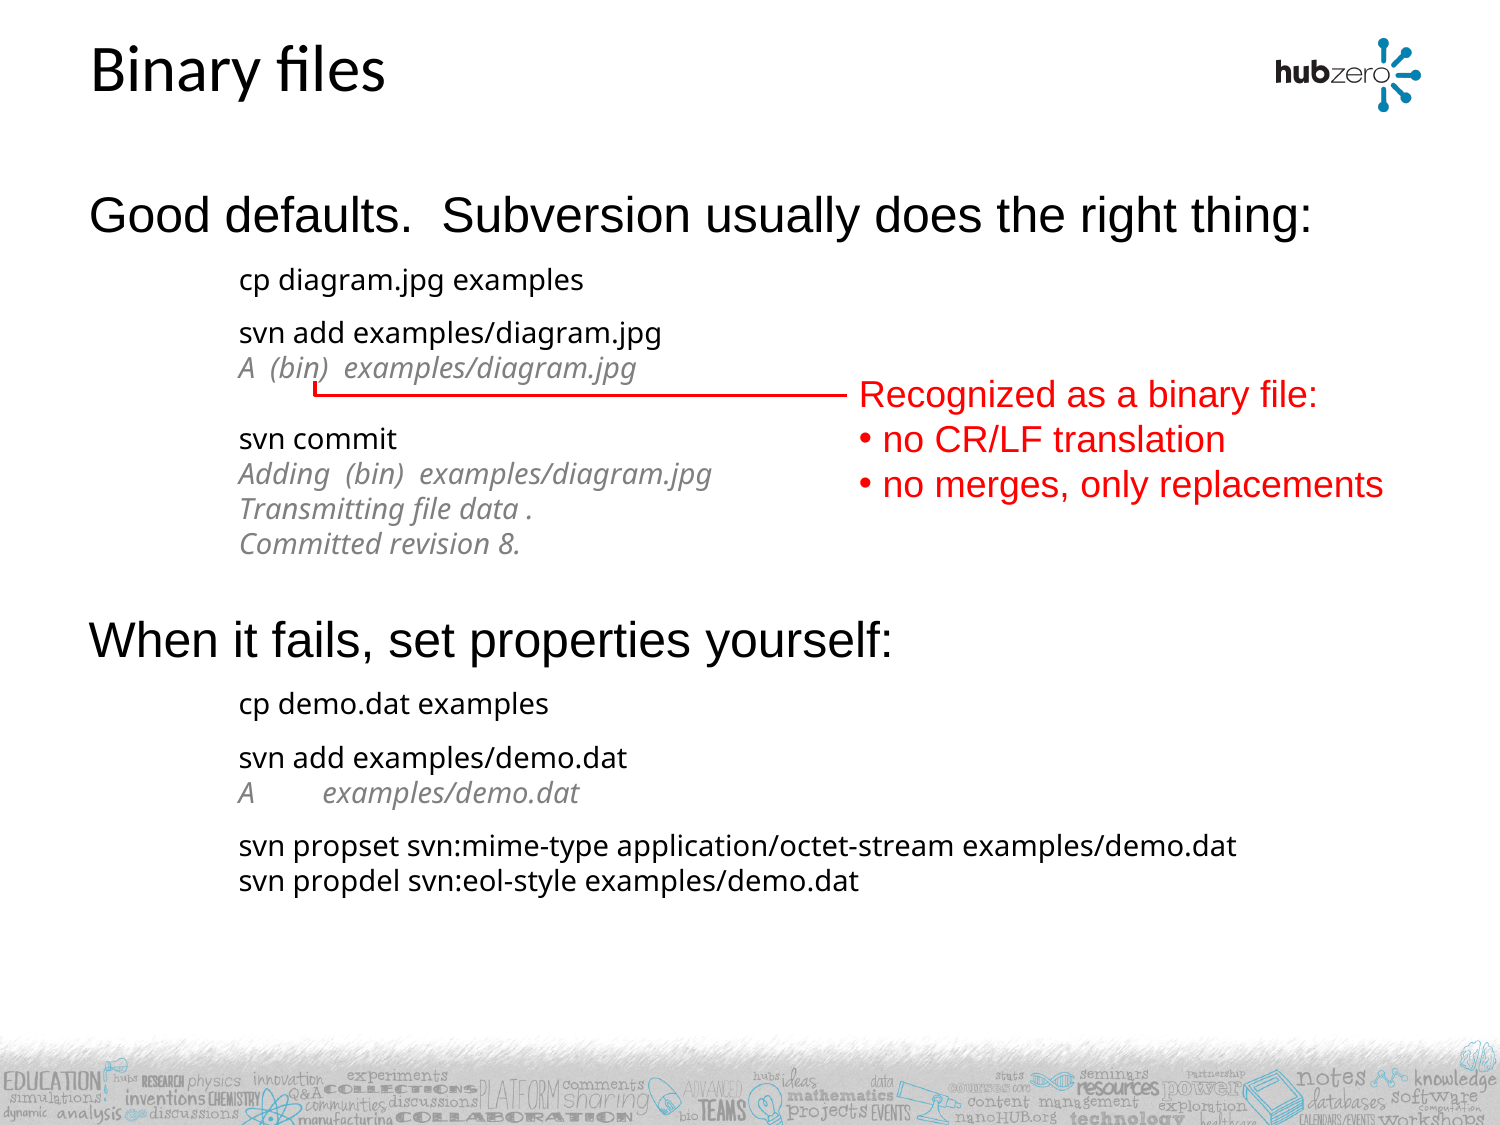

Binary files
Good defaults. Subversion usually does the right thing:
	cp diagram.jpg examples
	svn add examples/diagram.jpg
	A (bin) examples/diagram.jpg
	svn commit
	Adding (bin) examples/diagram.jpg
	Transmitting file data .
	Committed revision 8.
Recognized as a binary file:
 no CR/LF translation
 no merges, only replacements
When it fails, set properties yourself:
	cp demo.dat examples
	svn add examples/demo.dat
	A examples/demo.dat
	svn propset svn:mime-type application/octet-stream examples/demo.dat
	svn propdel svn:eol-style examples/demo.dat